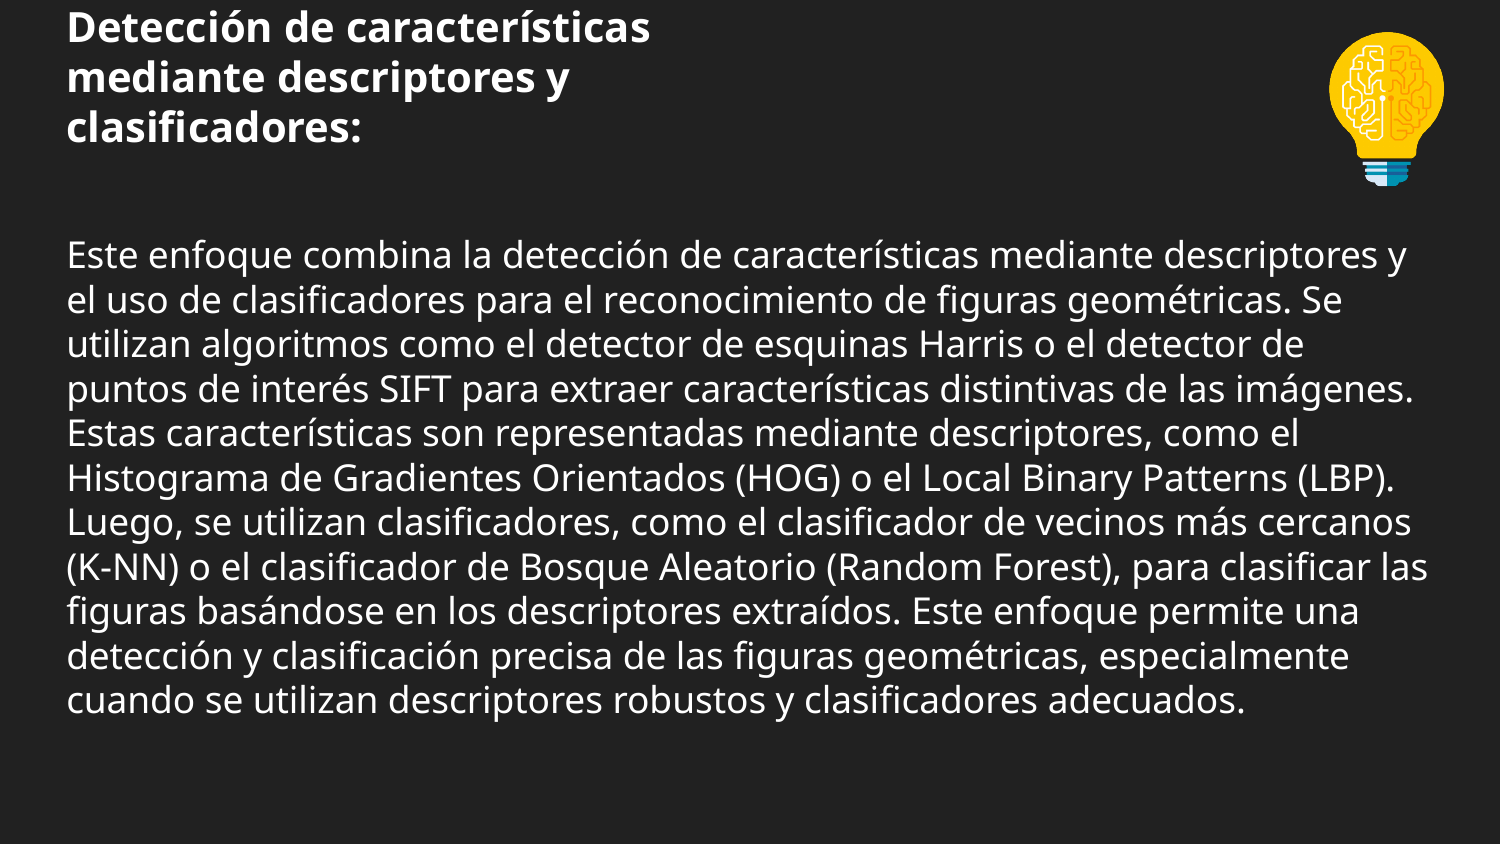

Detección de características mediante descriptores y clasificadores:
Este enfoque combina la detección de características mediante descriptores y el uso de clasificadores para el reconocimiento de figuras geométricas. Se utilizan algoritmos como el detector de esquinas Harris o el detector de puntos de interés SIFT para extraer características distintivas de las imágenes. Estas características son representadas mediante descriptores, como el Histograma de Gradientes Orientados (HOG) o el Local Binary Patterns (LBP). Luego, se utilizan clasificadores, como el clasificador de vecinos más cercanos (K-NN) o el clasificador de Bosque Aleatorio (Random Forest), para clasificar las figuras basándose en los descriptores extraídos. Este enfoque permite una detección y clasificación precisa de las figuras geométricas, especialmente cuando se utilizan descriptores robustos y clasificadores adecuados.